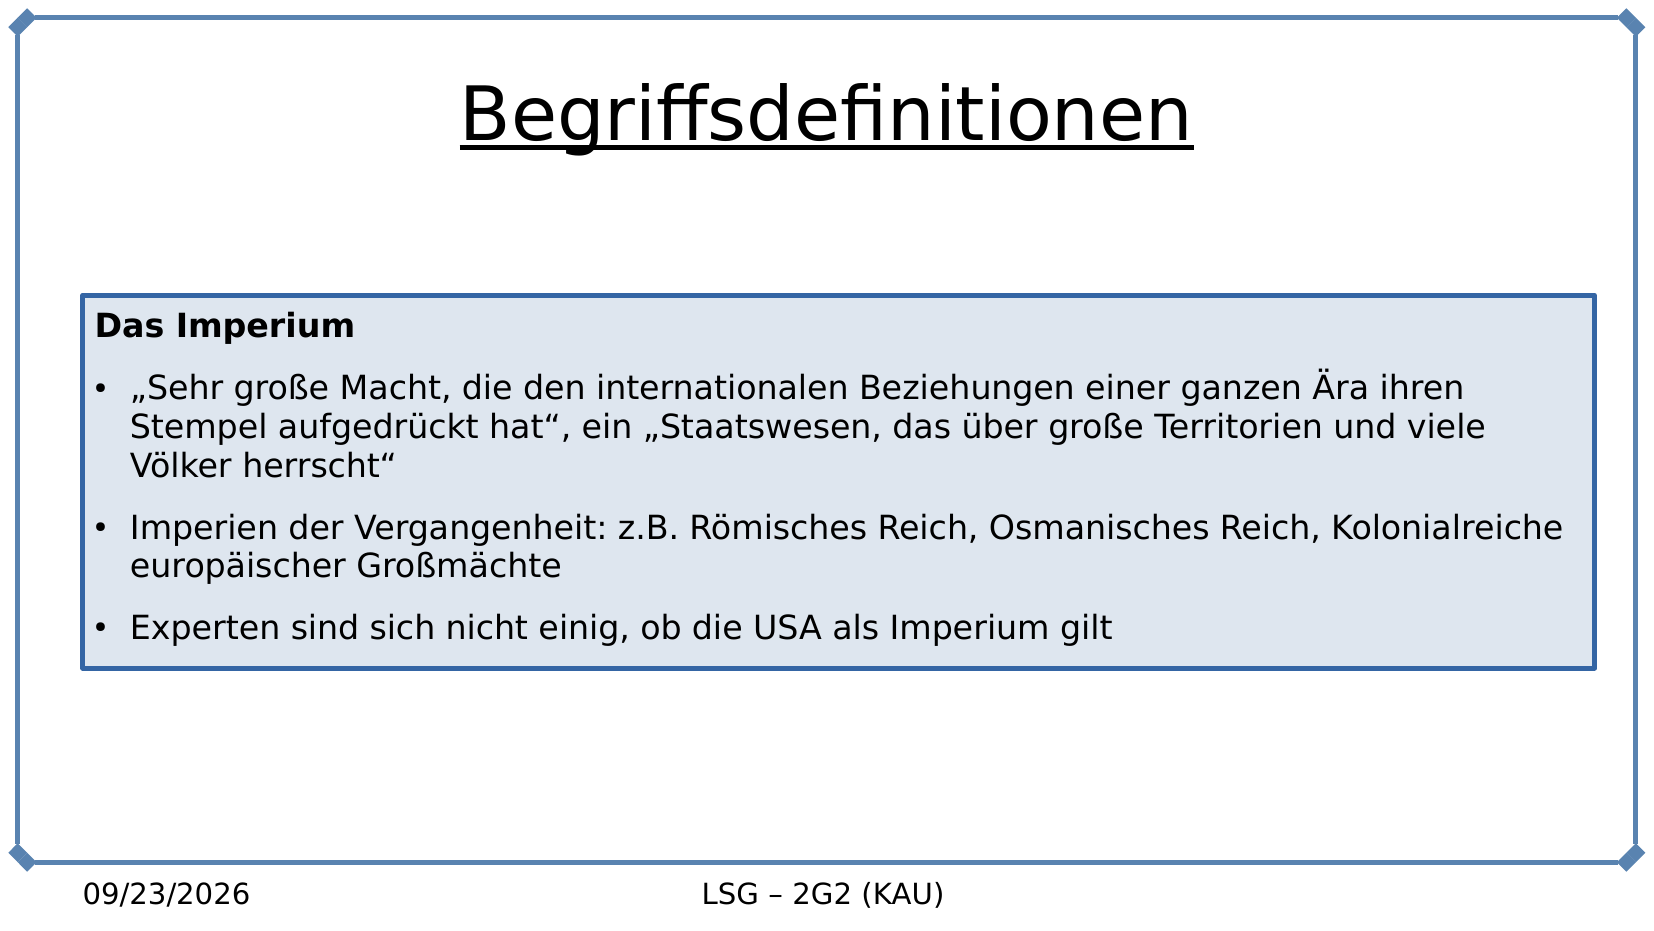

# Begriffsdefinitionen
Das Imperium
„Sehr große Macht, die den internationalen Beziehungen einer ganzen Ära ihren Stempel aufgedrückt hat“, ein „Staatswesen, das über große Territorien und viele Völker herrscht“
Imperien der Vergangenheit: z.B. Römisches Reich, Osmanisches Reich, Kolonialreiche europäischer Großmächte
Experten sind sich nicht einig, ob die USA als Imperium gilt